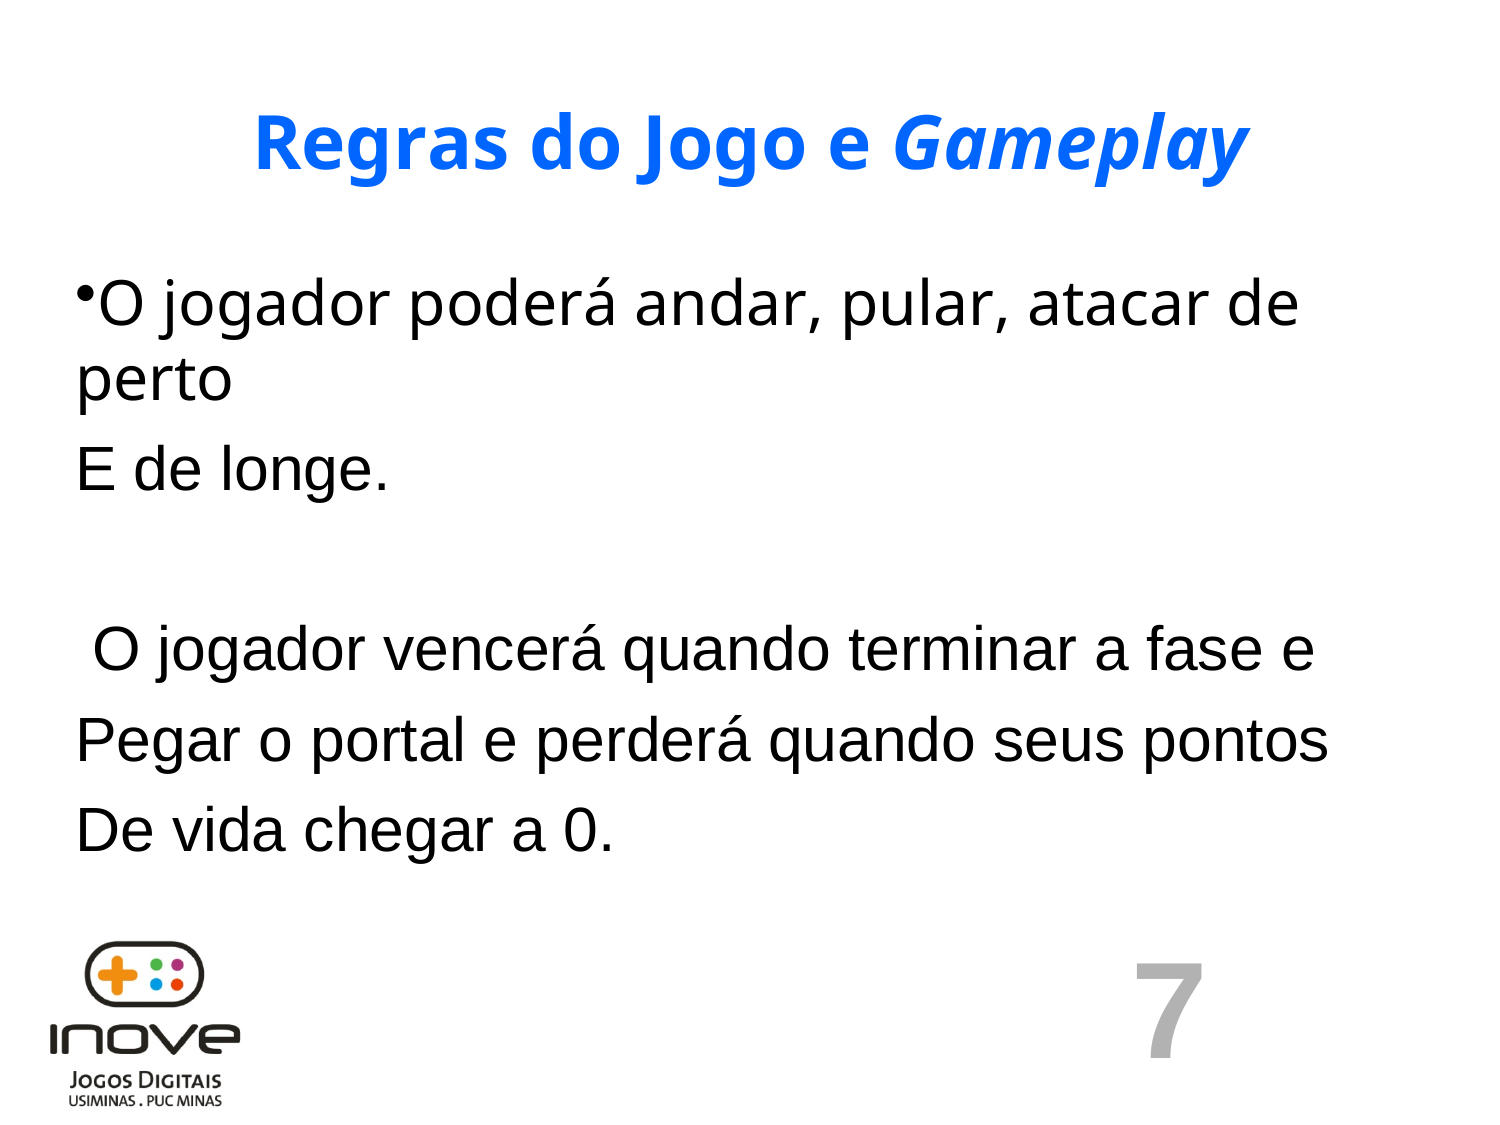

# Regras do Jogo e Gameplay
O jogador poderá andar, pular, atacar de perto
E de longe.
 O jogador vencerá quando terminar a fase e
Pegar o portal e perderá quando seus pontos
De vida chegar a 0.